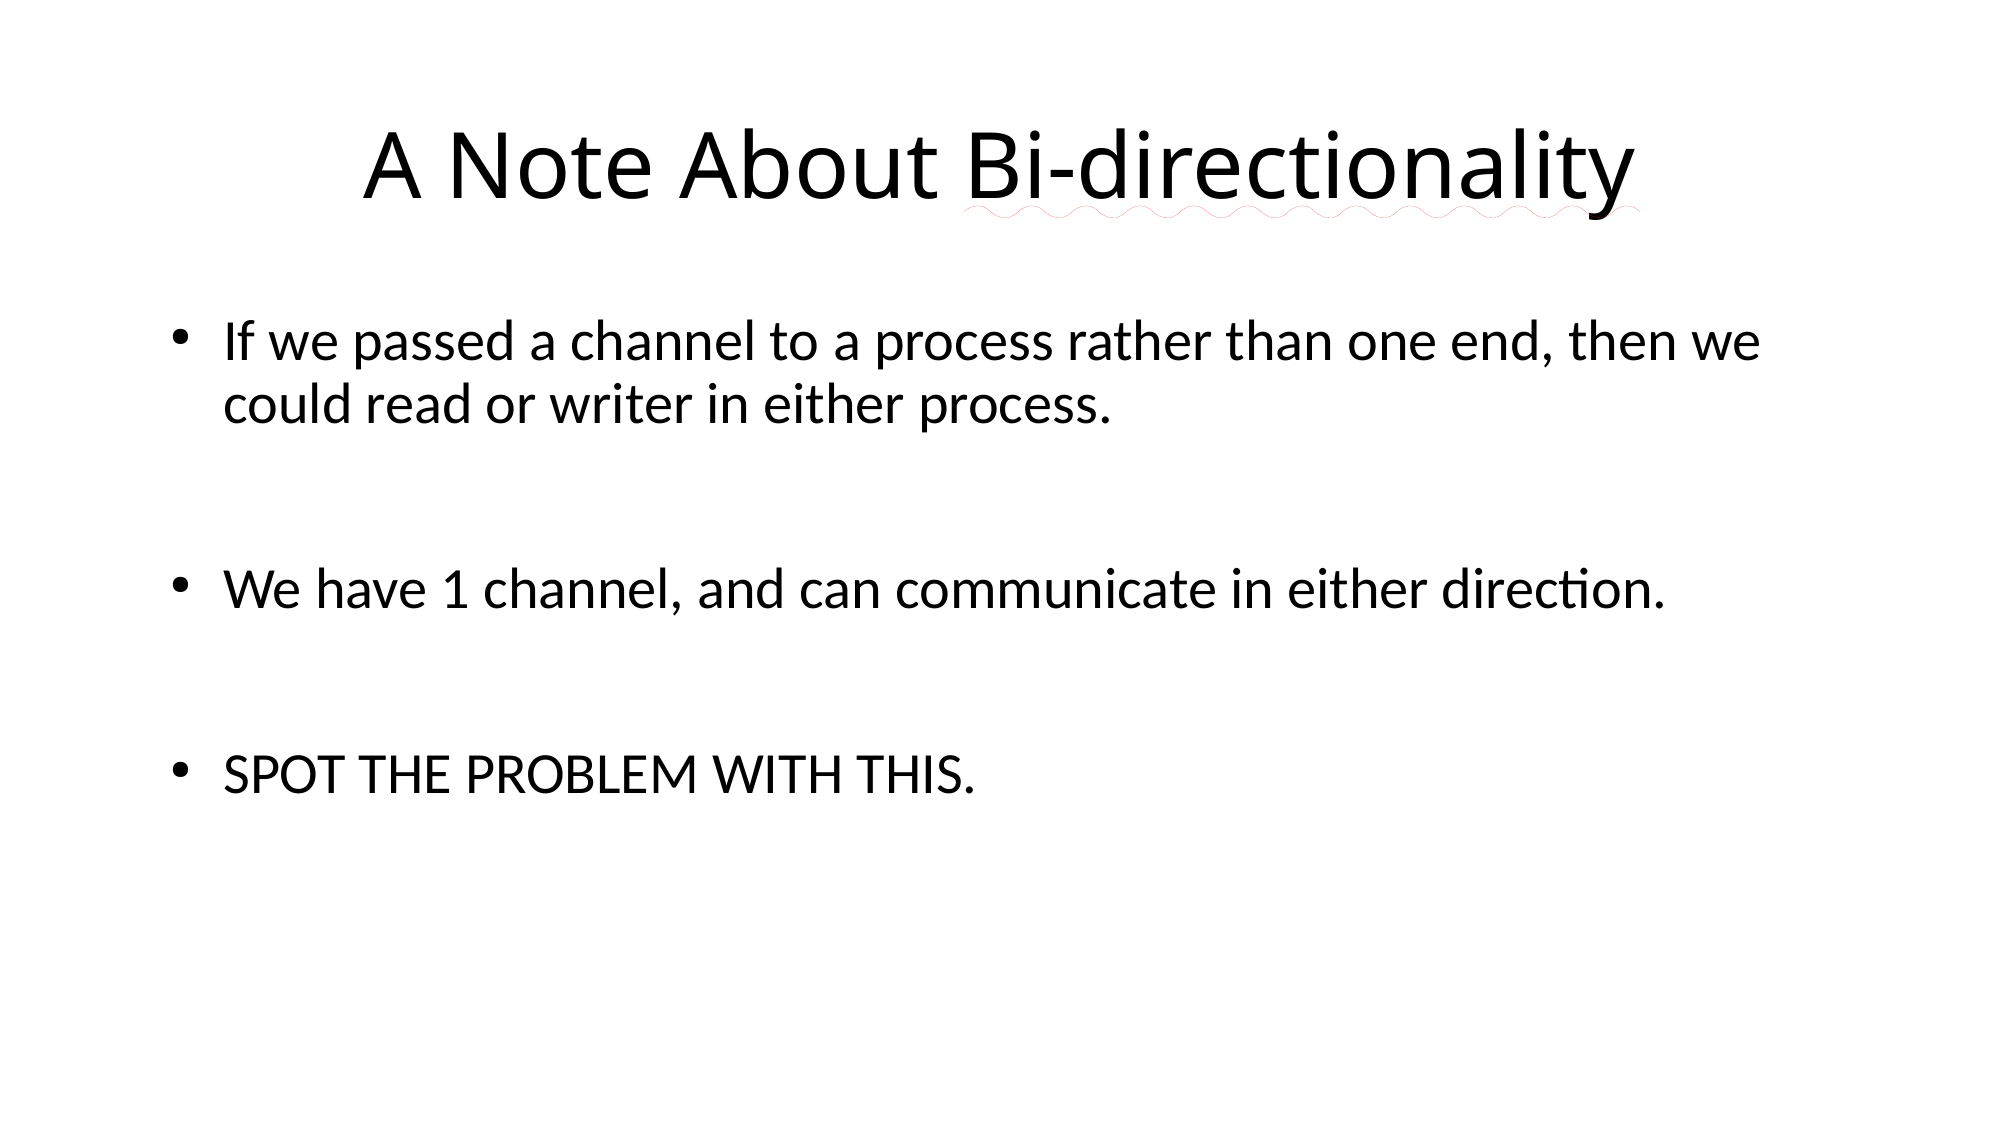

# A Note About Bi-directionality
If we passed a channel to a process rather than one end, then we could read or writer in either process.
We have 1 channel, and can communicate in either direction.
SPOT THE PROBLEM WITH THIS.